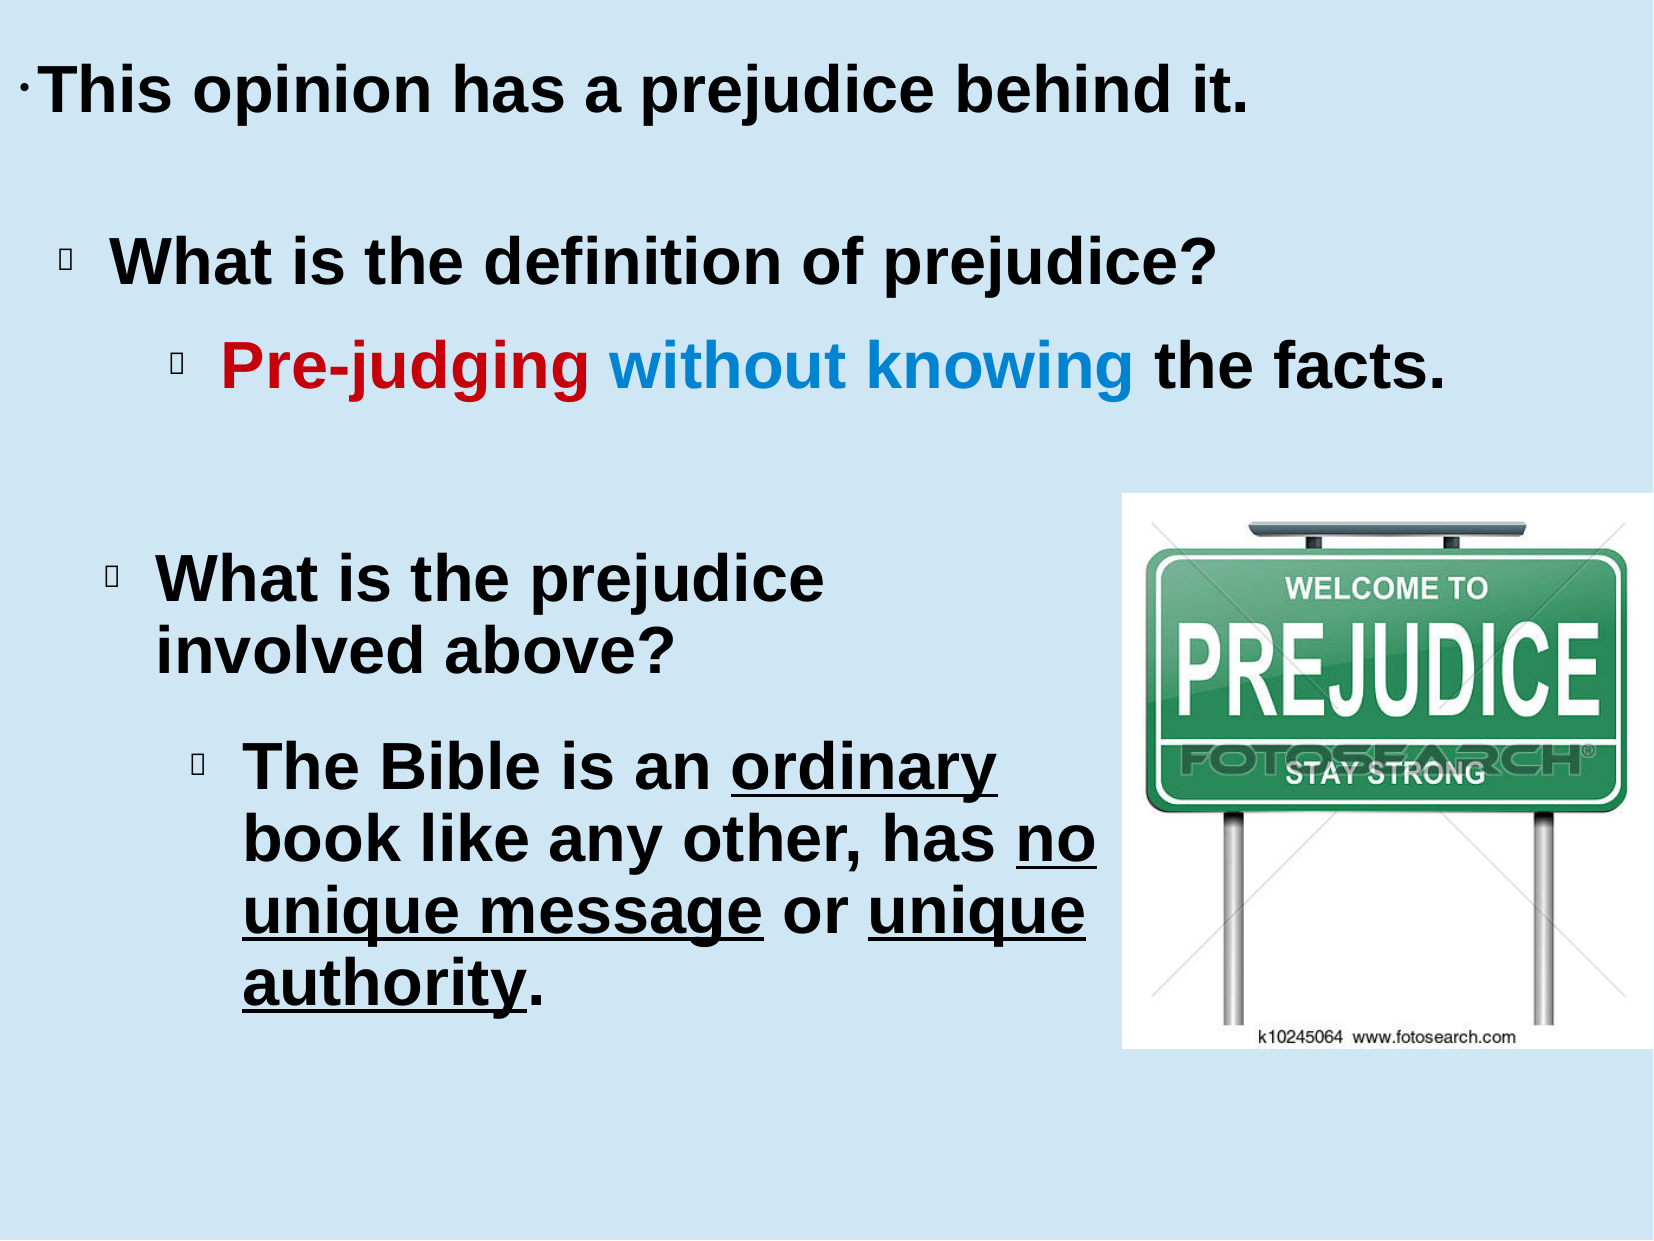

# This opinion has a prejudice behind it.
What is the definition of prejudice?
Pre-judging without knowing the facts.
What is the prejudice involved above?
The Bible is an ordinary book like any other, has no unique message or unique authority.